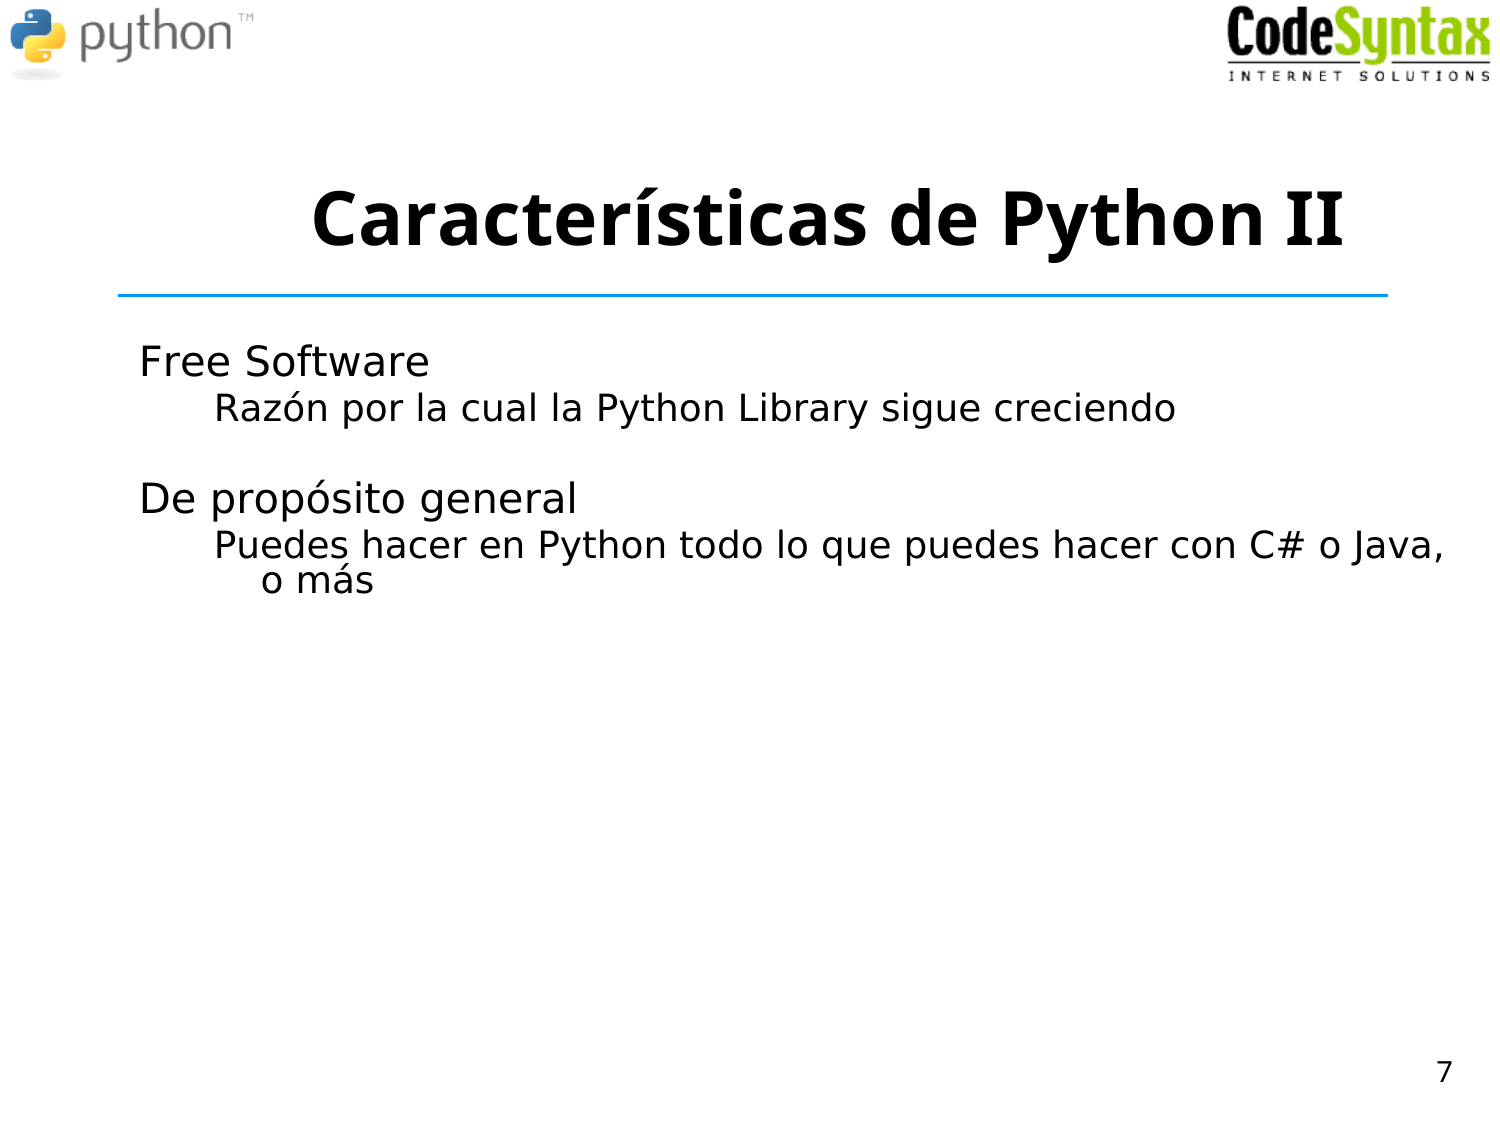

# Características de Python II
Free Software
Razón por la cual la Python Library sigue creciendo
De propósito general
Puedes hacer en Python todo lo que puedes hacer con C# o Java, o más
7